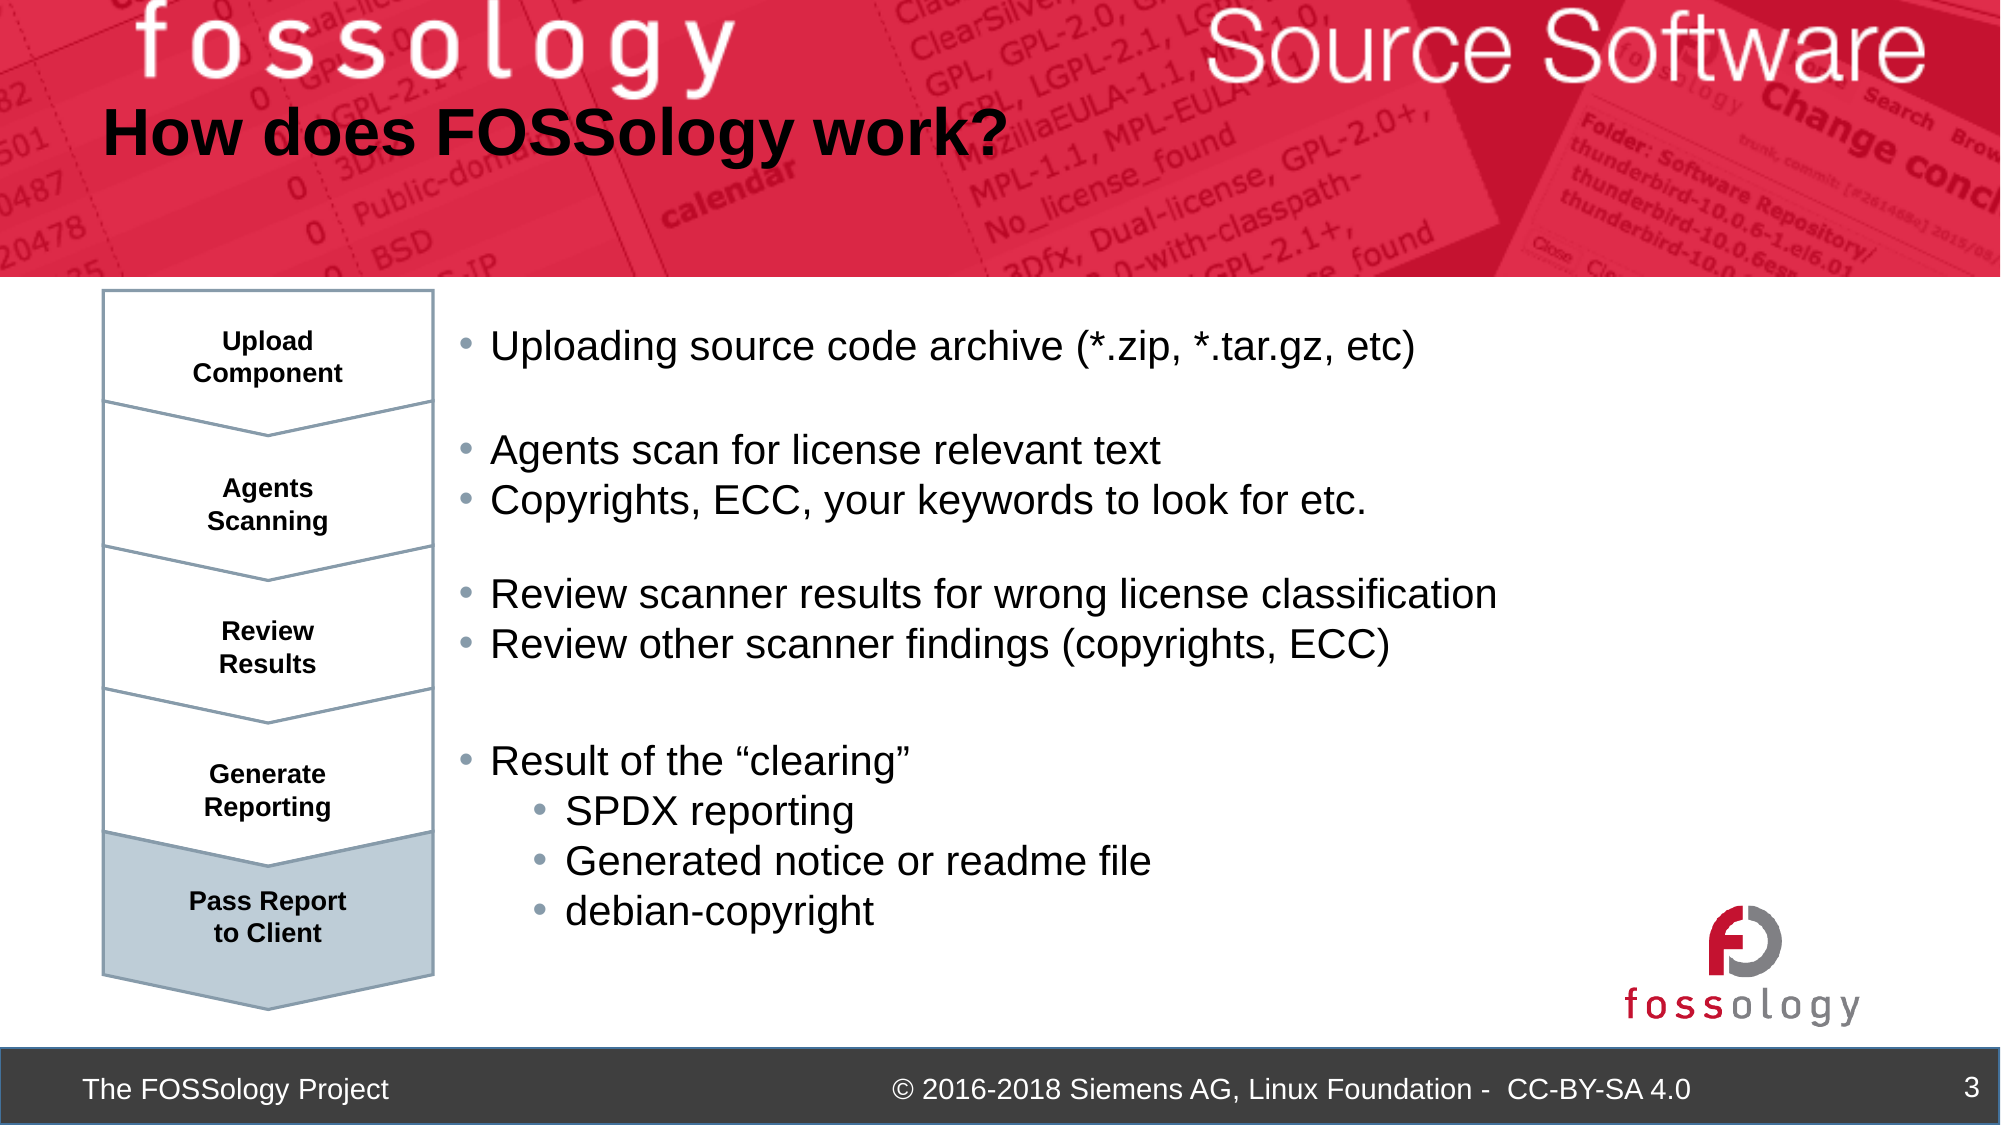

How does FOSSology work?
Upload
Component
Uploading source code archive (*.zip, *.tar.gz, etc)
Agents scan for license relevant text
Copyrights, ECC, your keywords to look for etc.
Agents
Scanning
Review scanner results for wrong license classification
Review other scanner findings (copyrights, ECC)
Review
Results
Result of the “clearing”
SPDX reporting
Generated notice or readme file
debian-copyright
Generate
Reporting
Pass Report
to Client